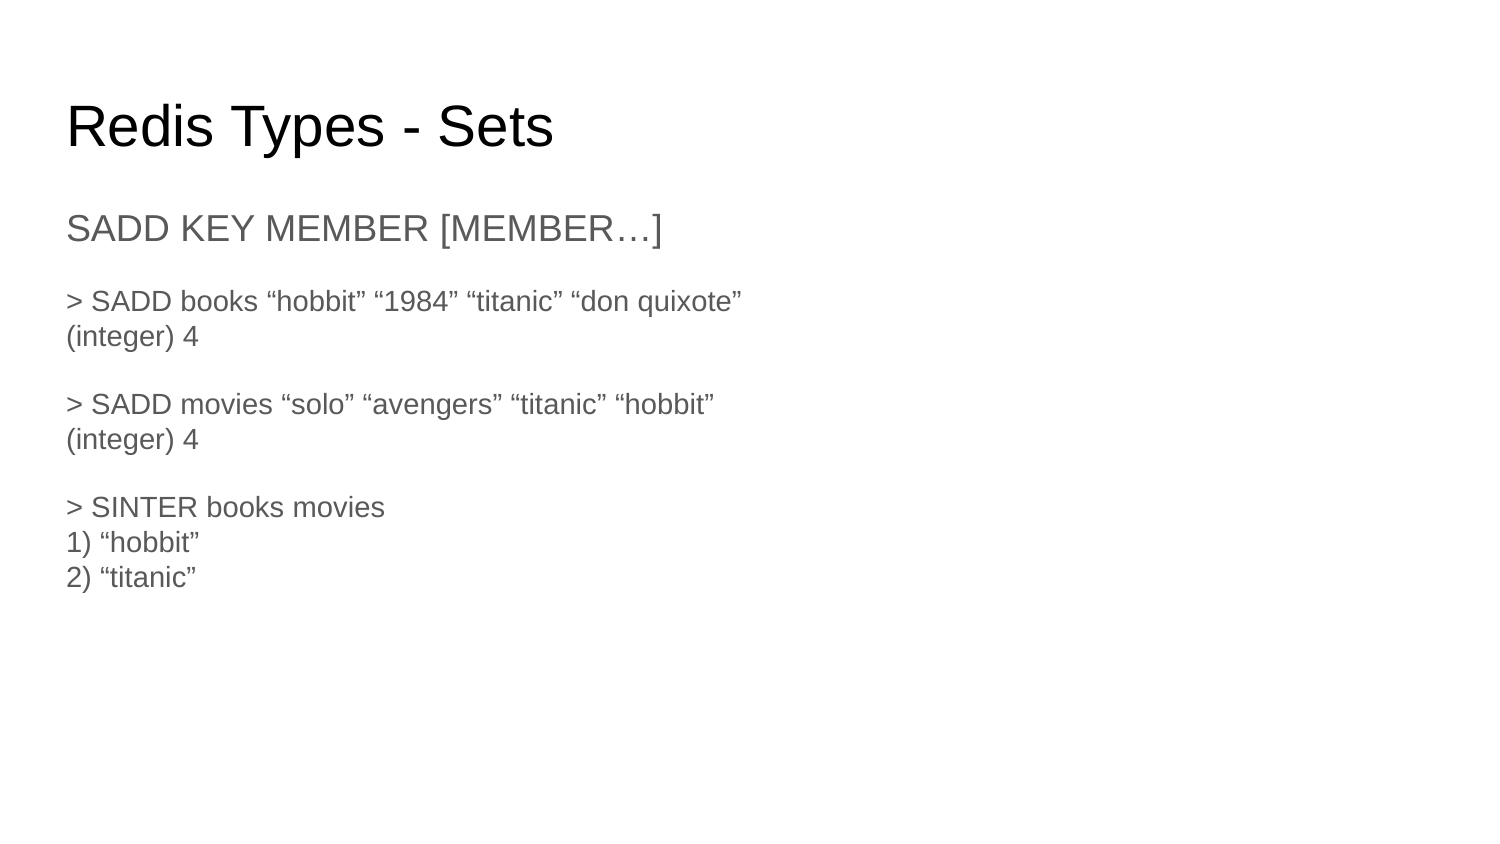

# Redis Types - Sets
SADD KEY MEMBER [MEMBER…]
> SADD books “hobbit” “1984” “titanic” “don quixote”
(integer) 4
> SADD movies “solo” “avengers” “titanic” “hobbit”
(integer) 4
> SINTER books movies
1) “hobbit”
2) “titanic”